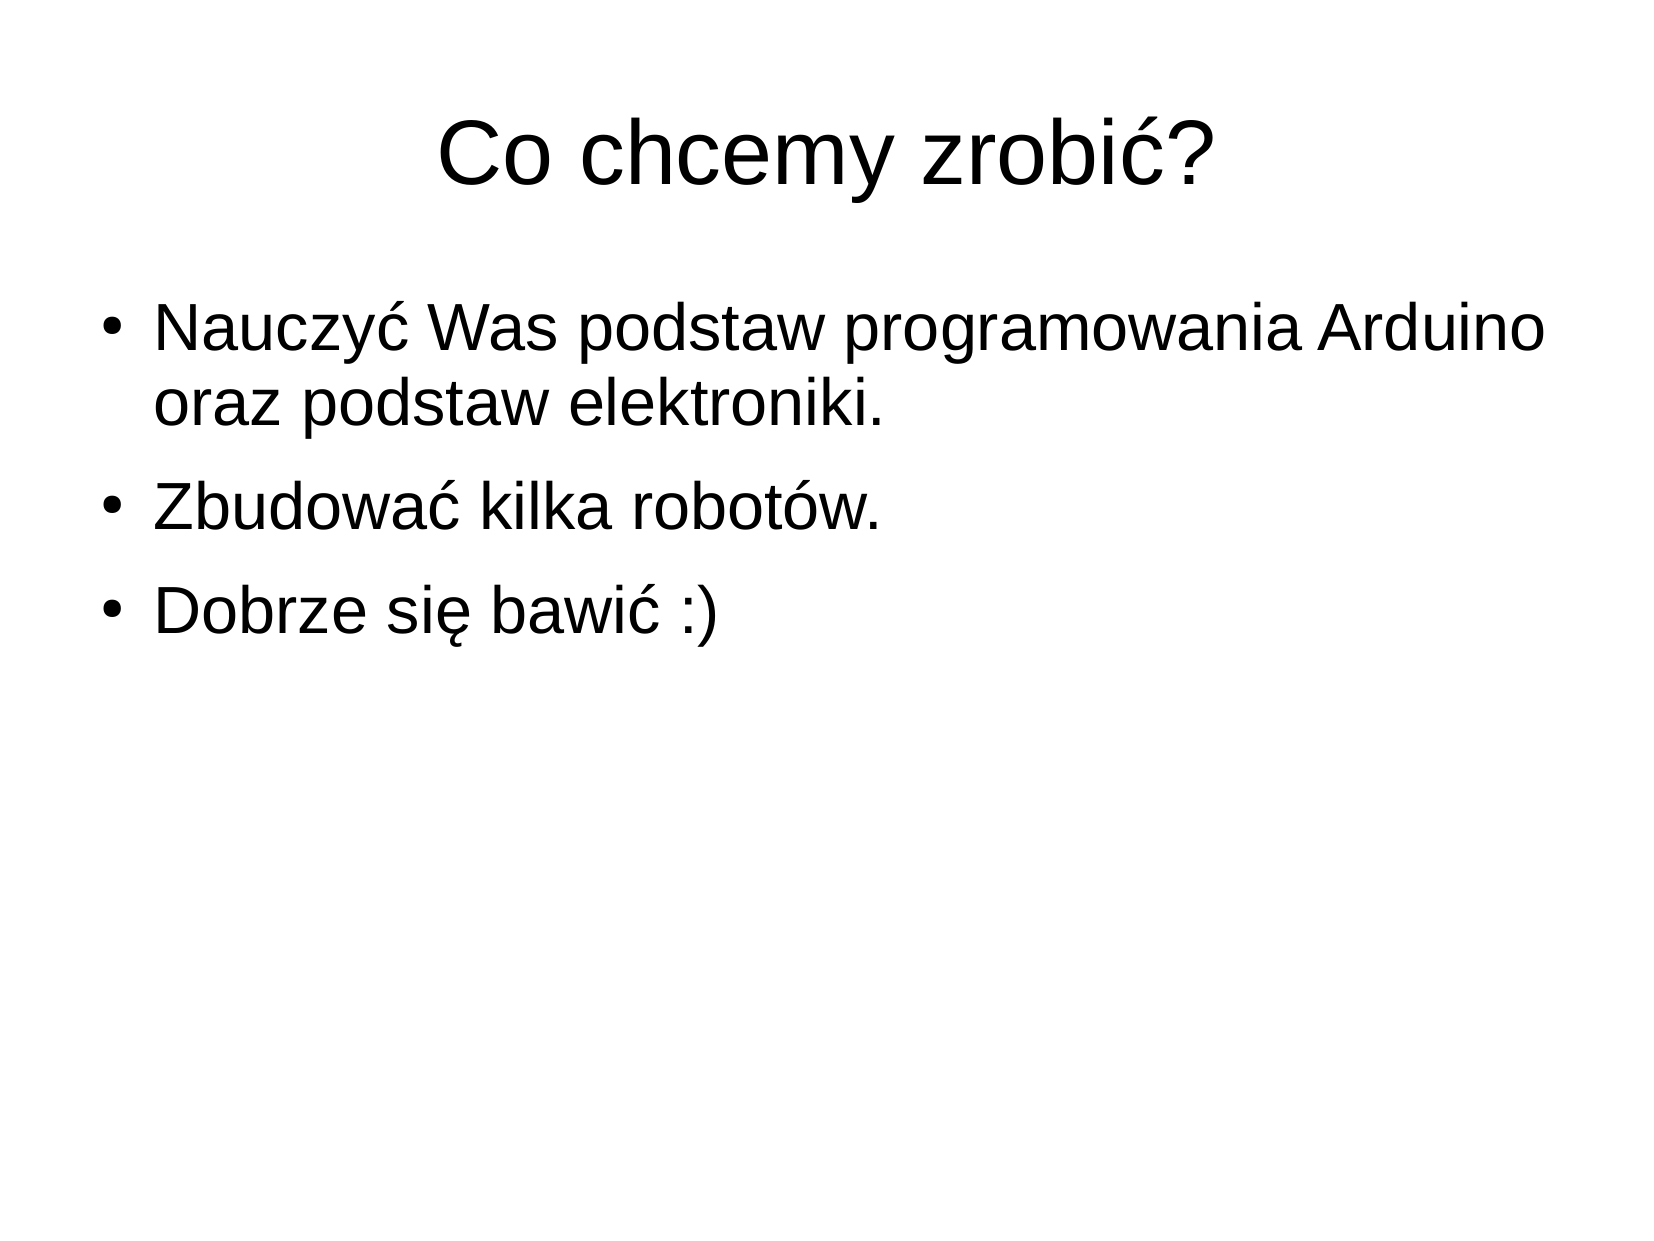

# Co chcemy zrobić?
Nauczyć Was podstaw programowania Arduino oraz podstaw elektroniki.
Zbudować kilka robotów.
Dobrze się bawić :)